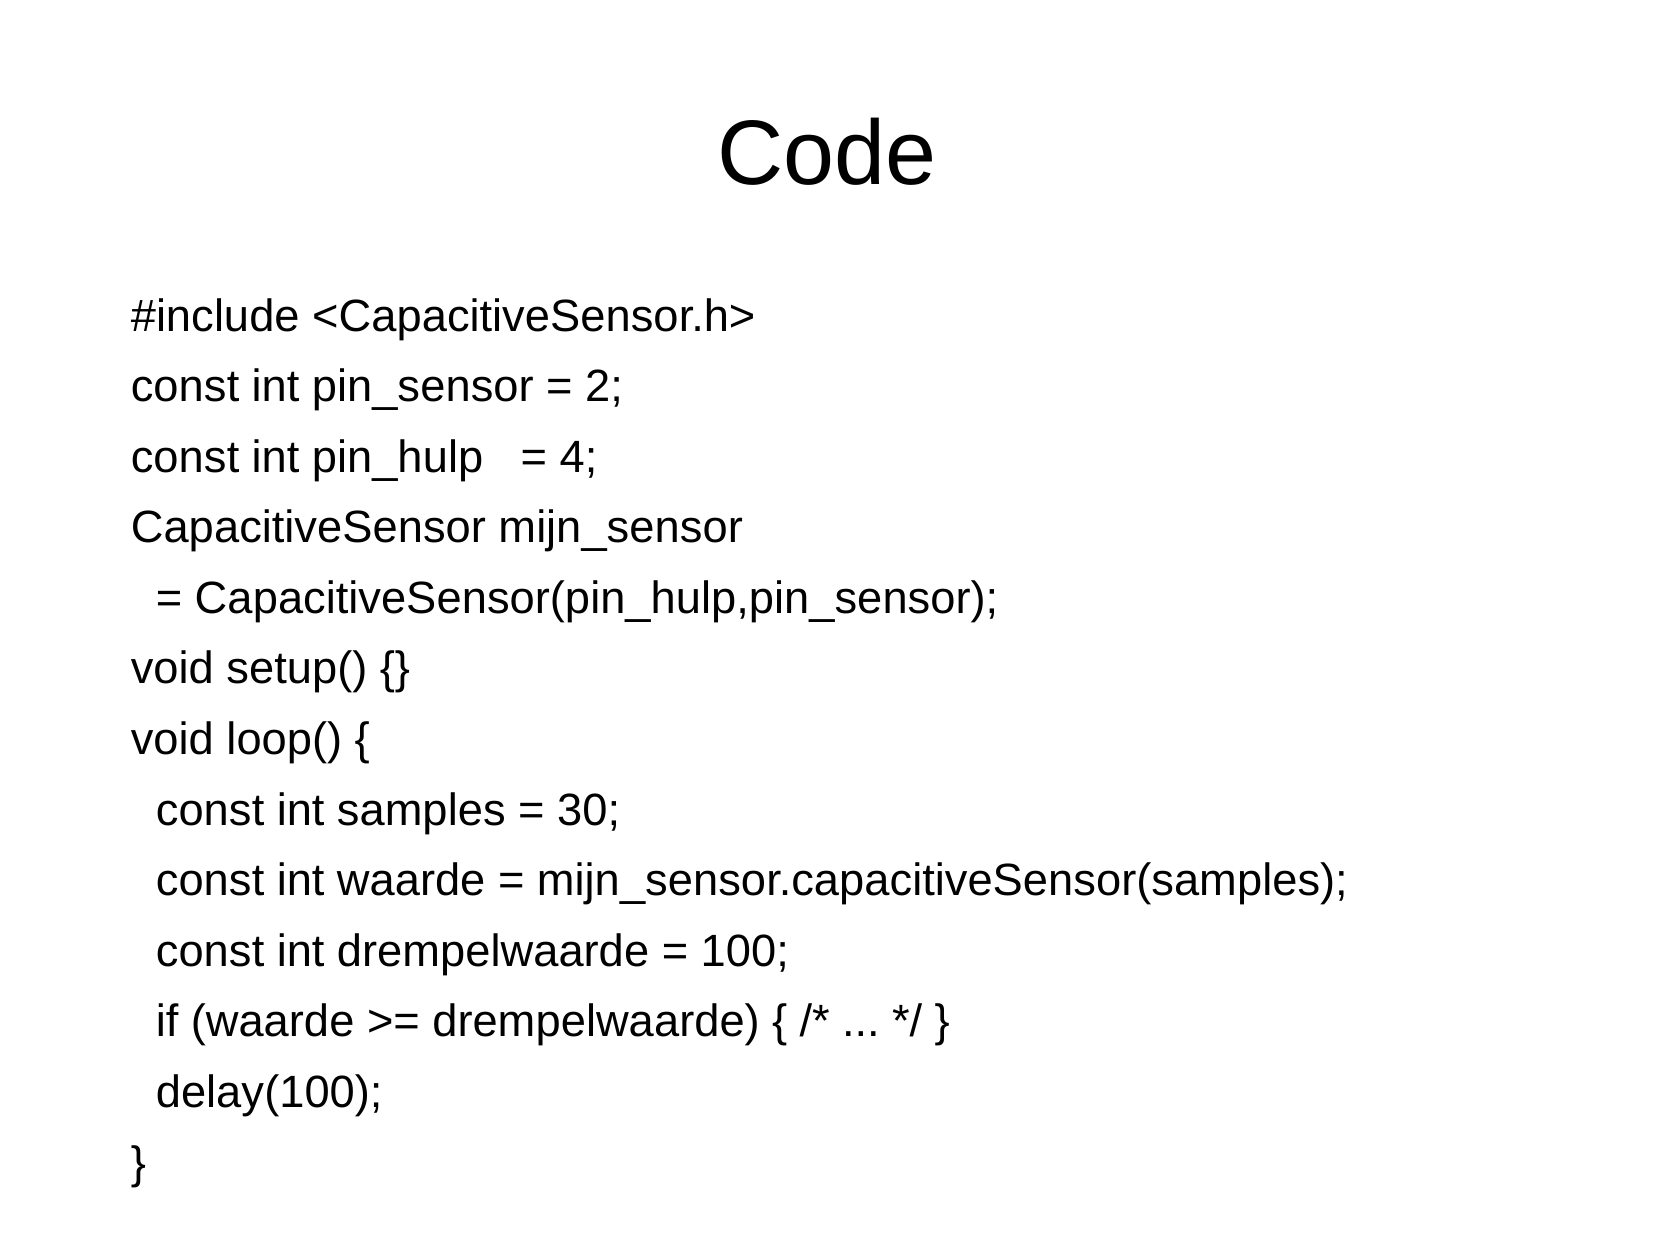

# Code
#include <CapacitiveSensor.h>
const int pin_sensor = 2;
const int pin_hulp = 4;
CapacitiveSensor mijn_sensor
 = CapacitiveSensor(pin_hulp,pin_sensor);
void setup() {}
void loop() {
 const int samples = 30;
 const int waarde = mijn_sensor.capacitiveSensor(samples);
 const int drempelwaarde = 100;
 if (waarde >= drempelwaarde) { /* ... */ }
 delay(100);
}